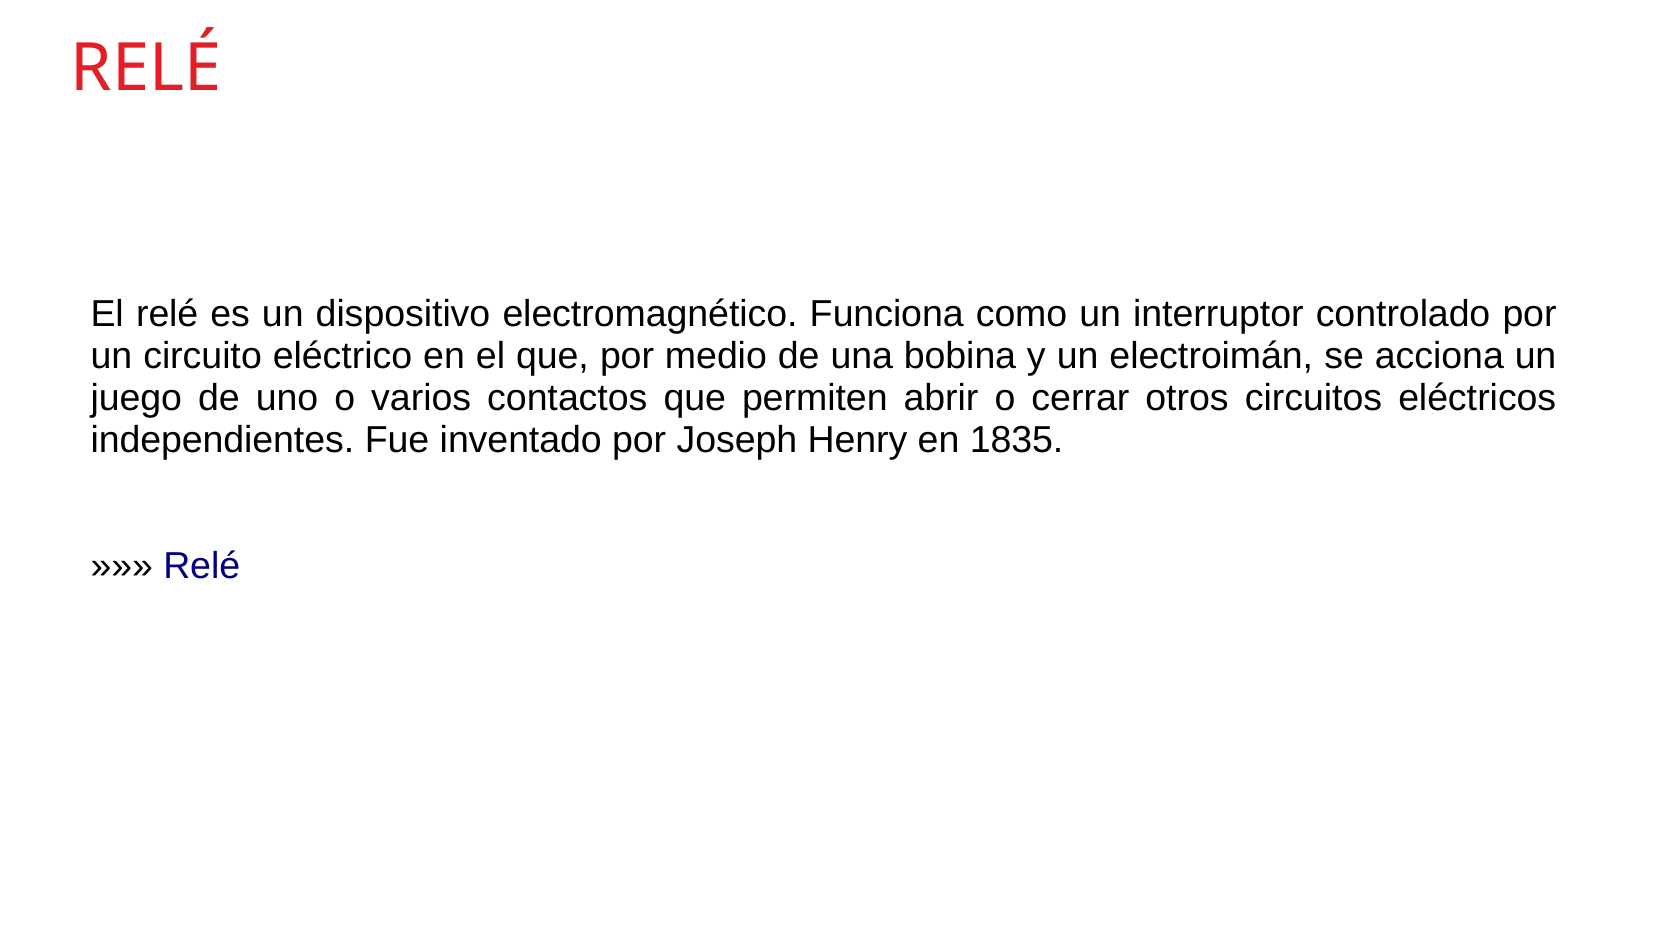

# RELÉ
El relé es un dispositivo electromagnético. Funciona como un interruptor controlado por un circuito eléctrico en el que, por medio de una bobina y un electroimán, se acciona un juego de uno o varios contactos que permiten abrir o cerrar otros circuitos eléctricos independientes. Fue inventado por Joseph Henry en 1835.
»»» Relé